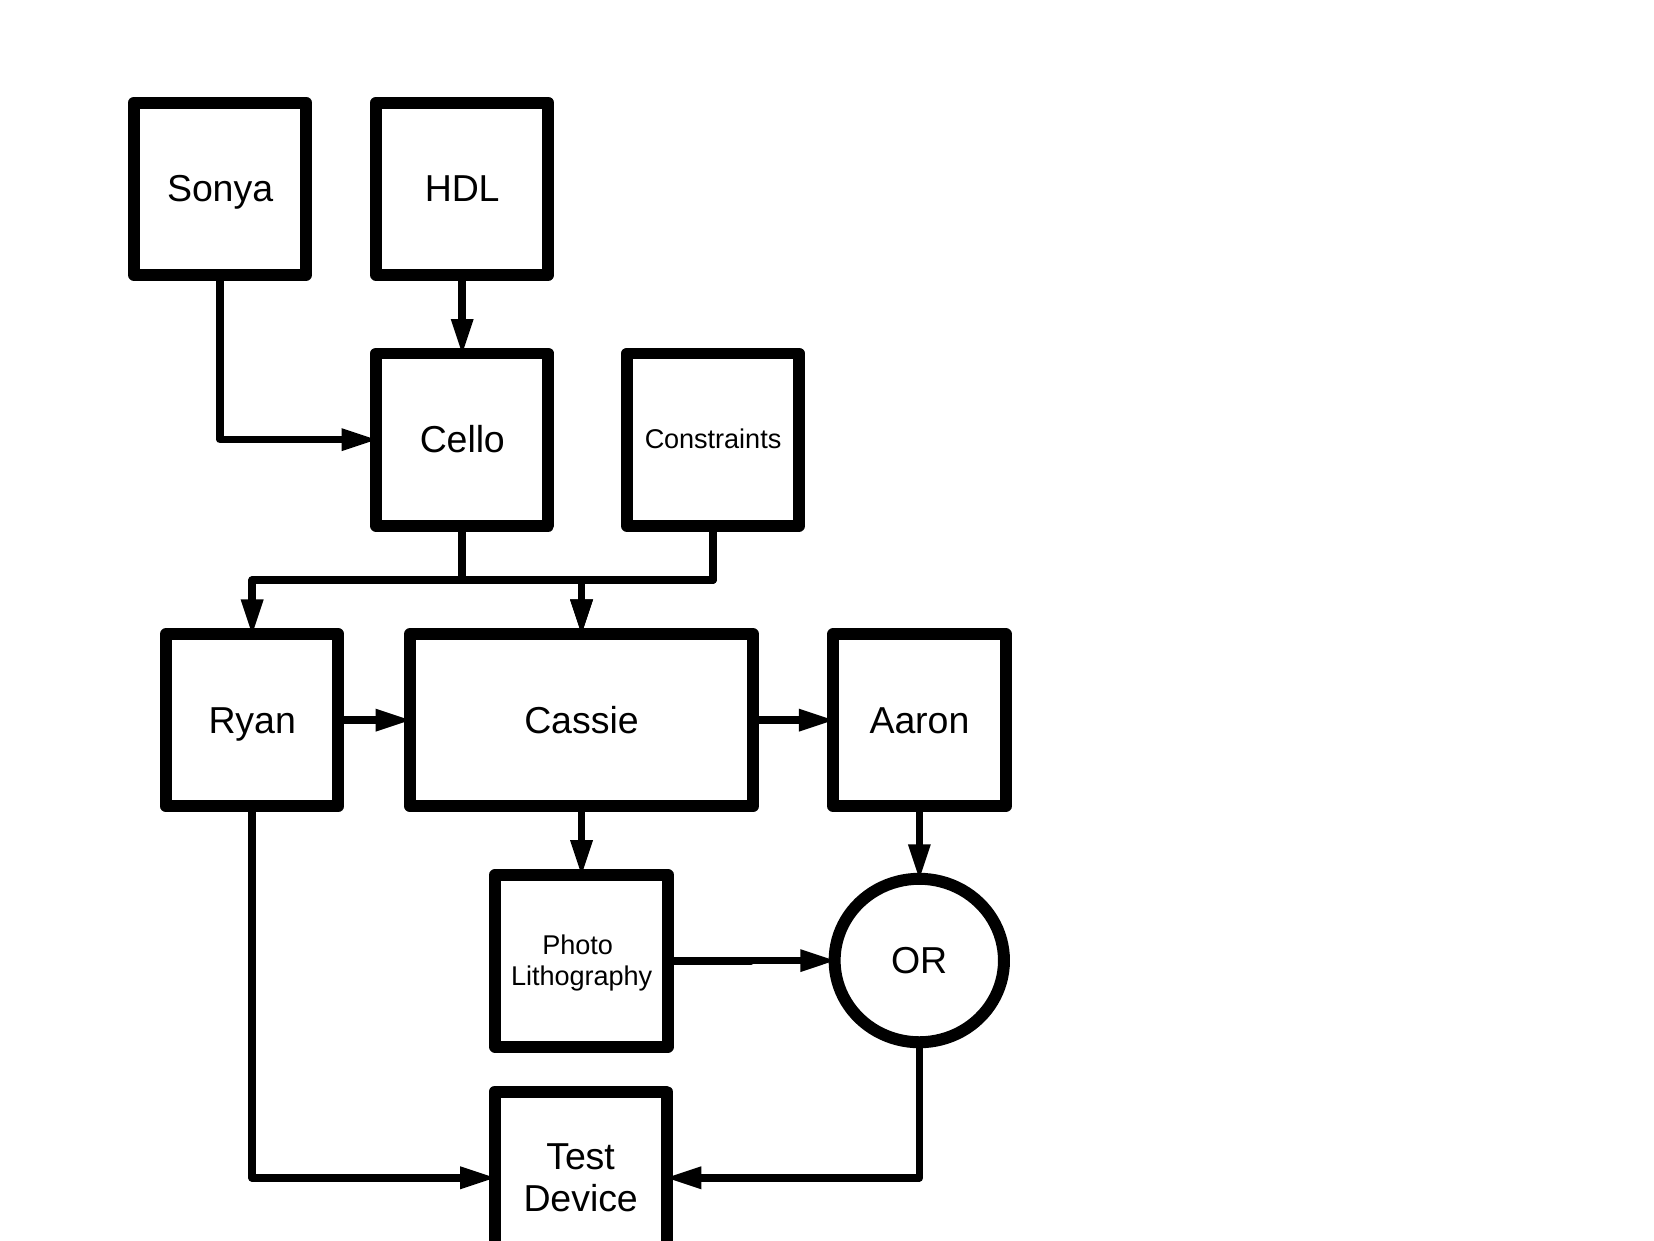

Sonya
HDL
Cello
Constraints
Ryan
Cassie
Aaron
Photo
Lithography
OR
Test
Device
Wetlab